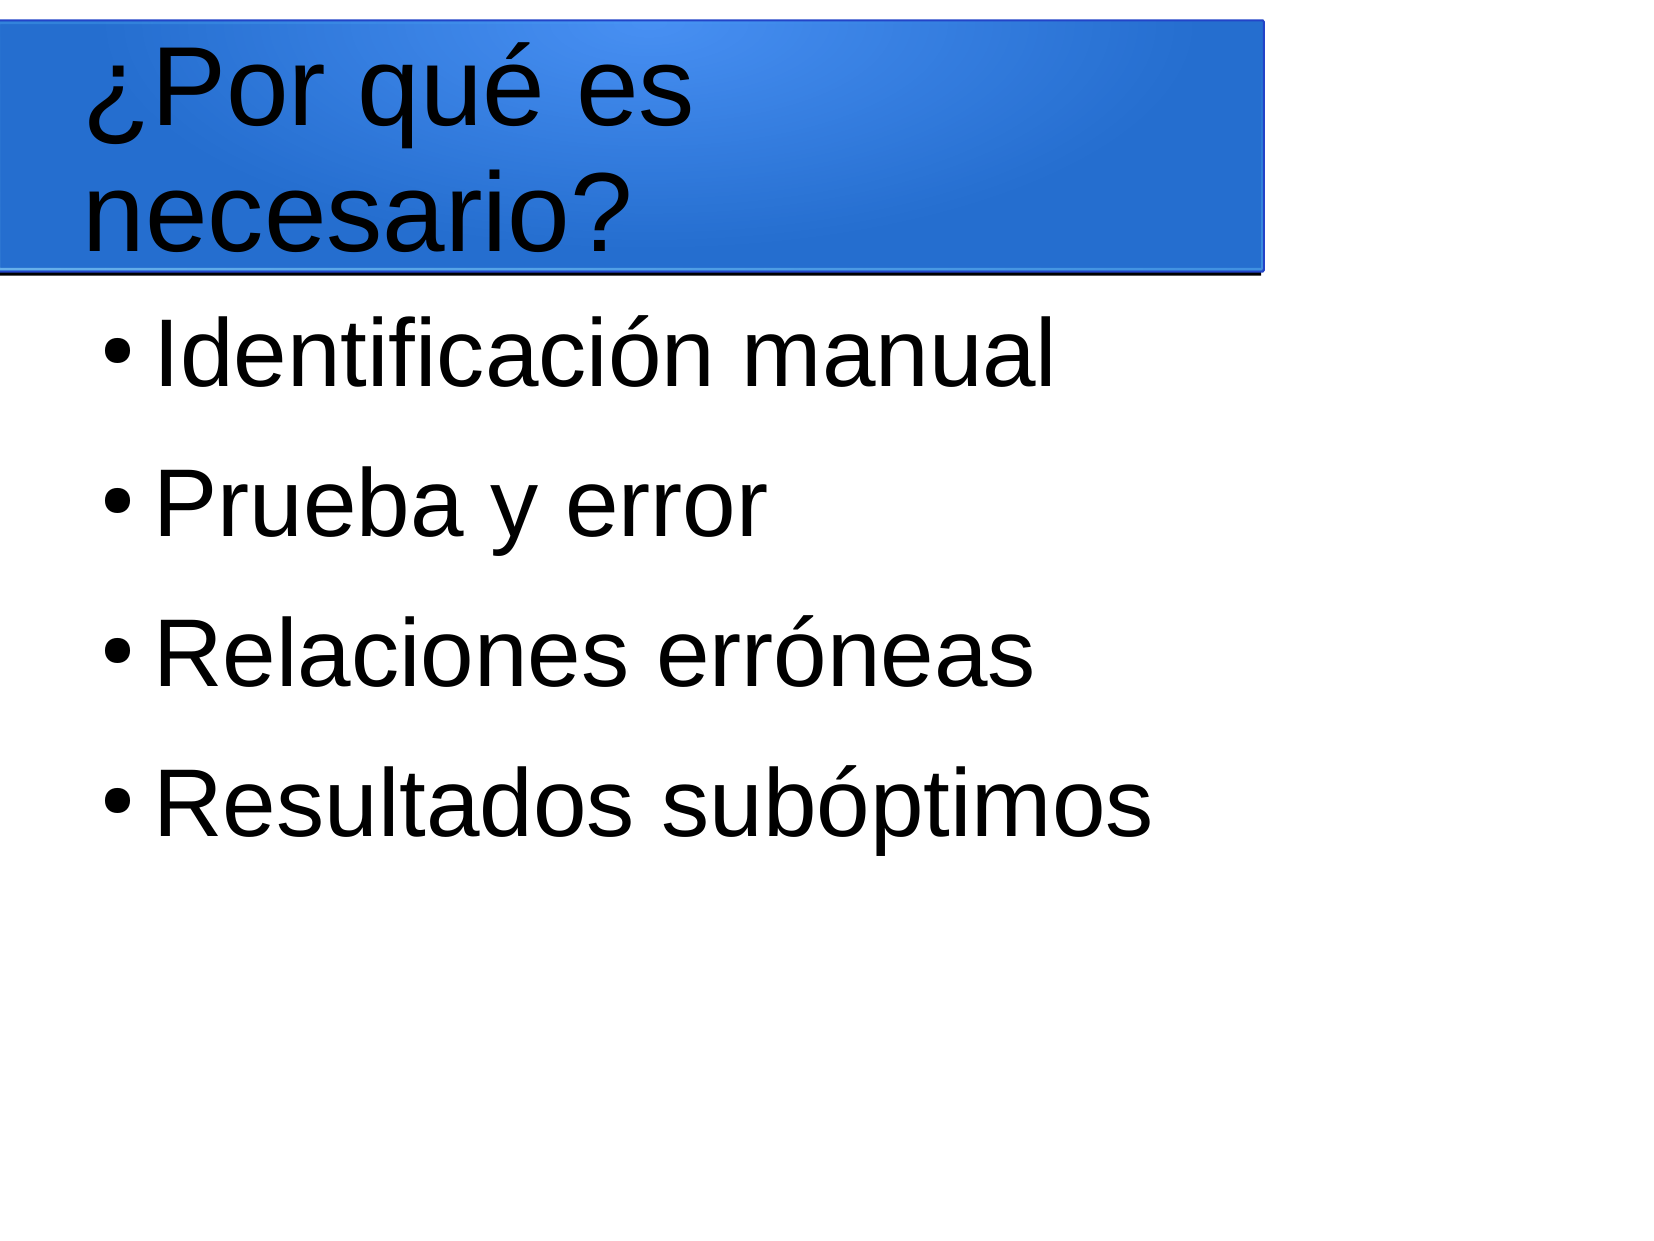

# ¿Por qué es necesario?
Identificación manual
Prueba y error
Relaciones erróneas
Resultados subóptimos